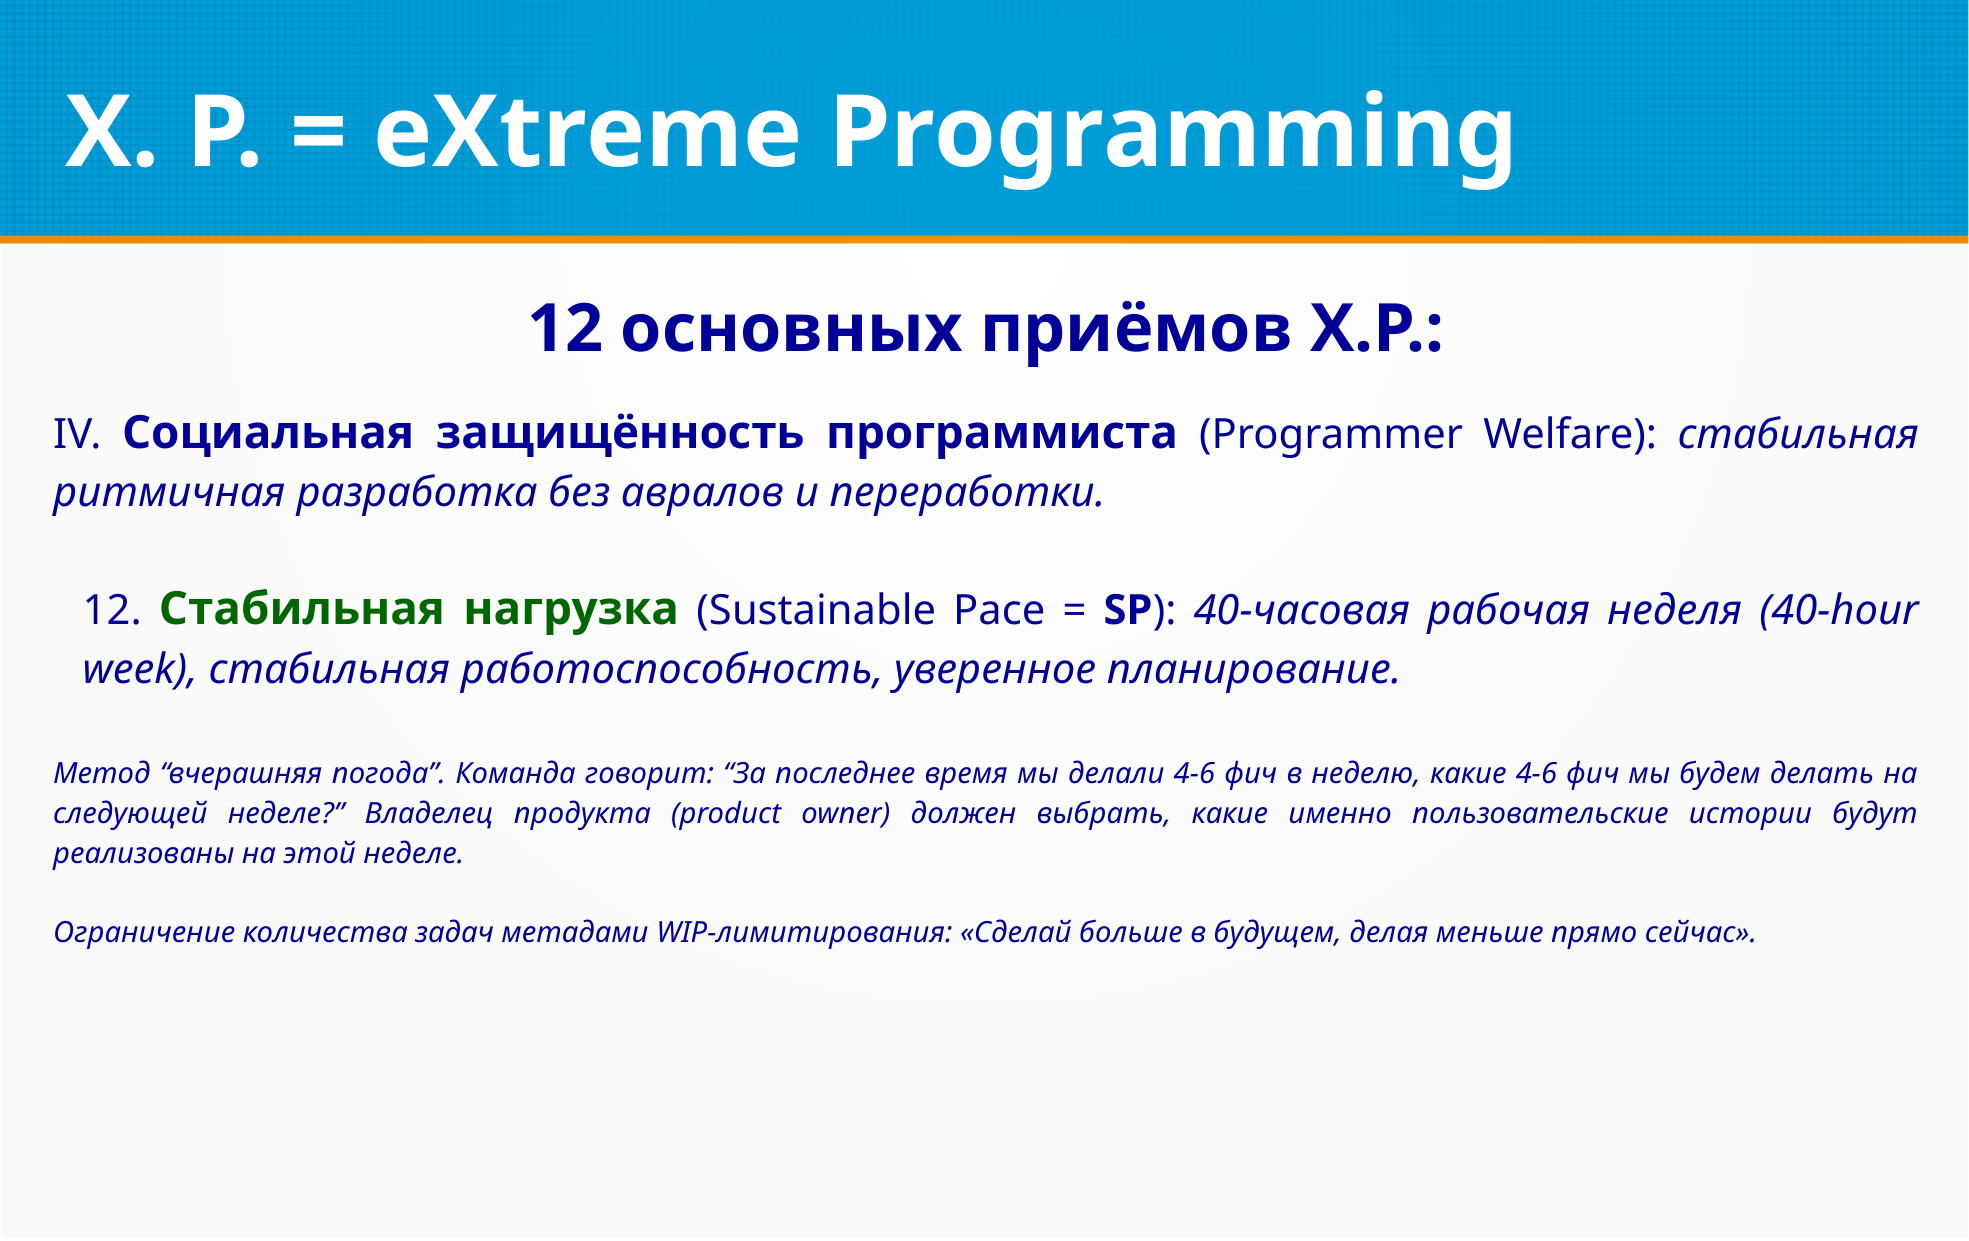

X. P. = eXtreme Programming
12 основных приёмов X.P.:
IV. Социальная защищённость программиста (Programmer Welfare): стабильная ритмичная разработка без авралов и переработки.
12. Стабильная нагрузка (Sustainable Pace = SP): 40-часовая рабочая неделя (40-hour week), стабильная работоспособность, уверенное планирование.
Метод “вчерашняя погода”. Команда говорит: “За последнее время мы делали 4-6 фич в неделю, какие 4-6 фич мы будем делать на следующей неделе?” Владелец продукта (product owner) должен выбрать, какие именно пользовательские истории будут реализованы на этой неделе.
Ограничение количества задач метадами WIP-лимитирования: «Сделай больше в будущем, делая меньше прямо сейчас».